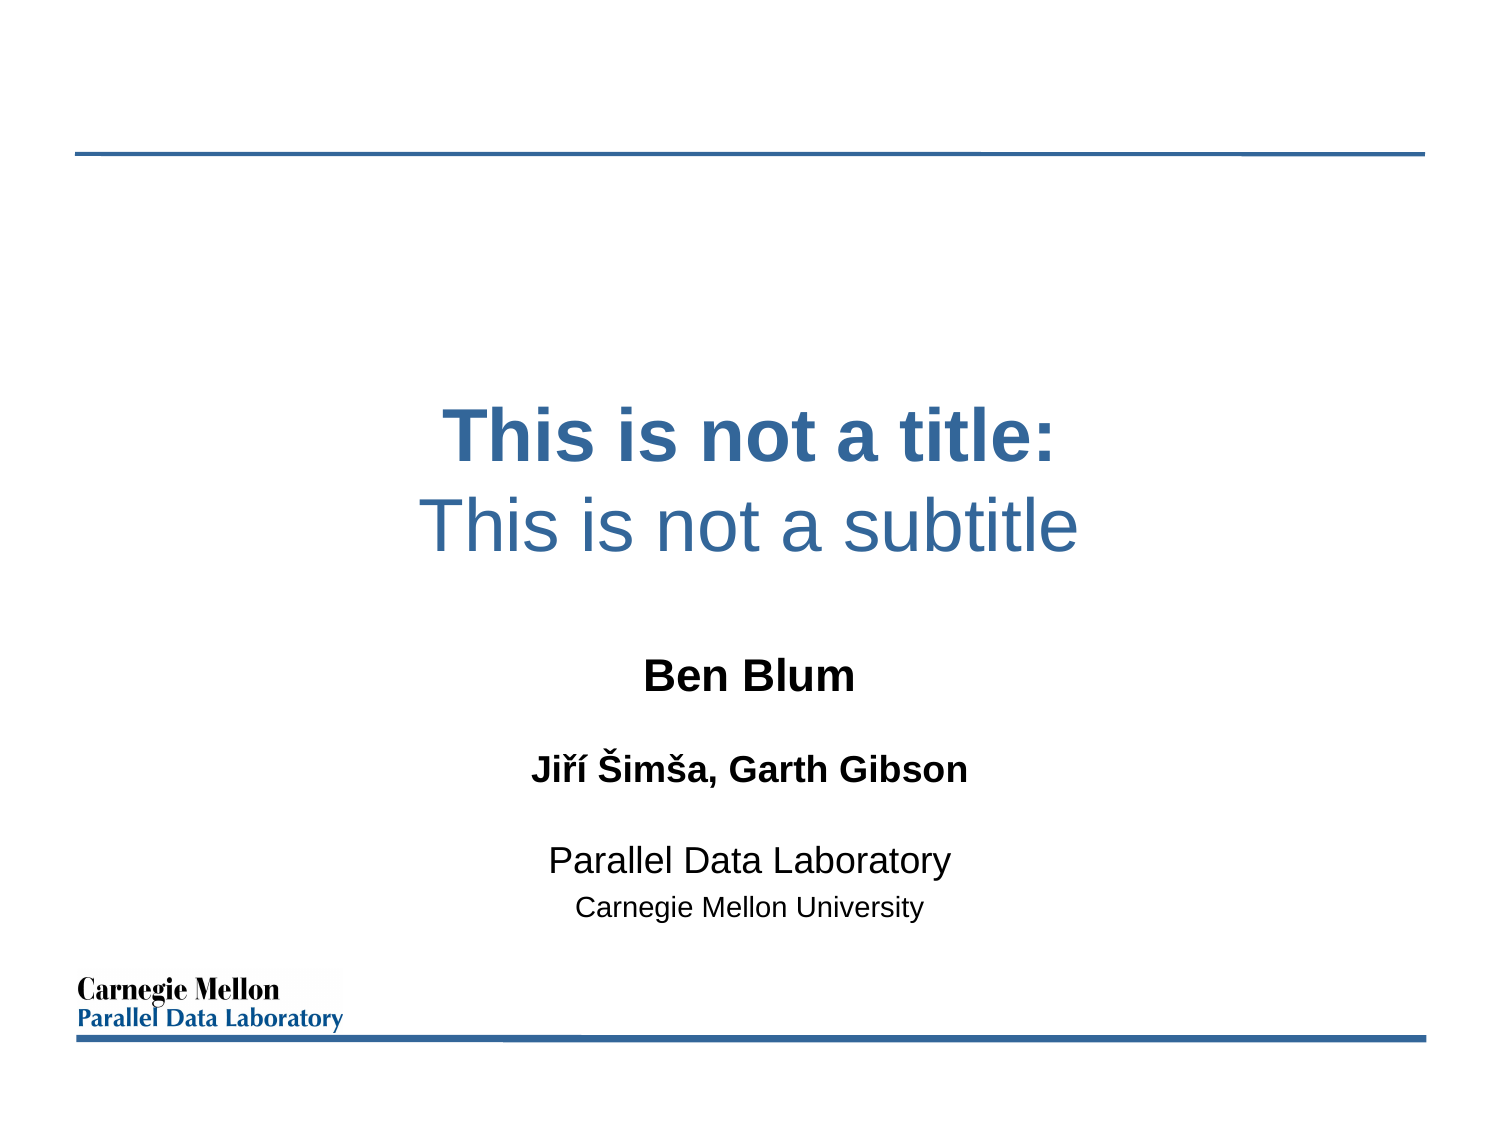

# This is not a title: This is not a subtitle
Ben Blum
Jiří Šimša, Garth Gibson
Parallel Data Laboratory
Carnegie Mellon University